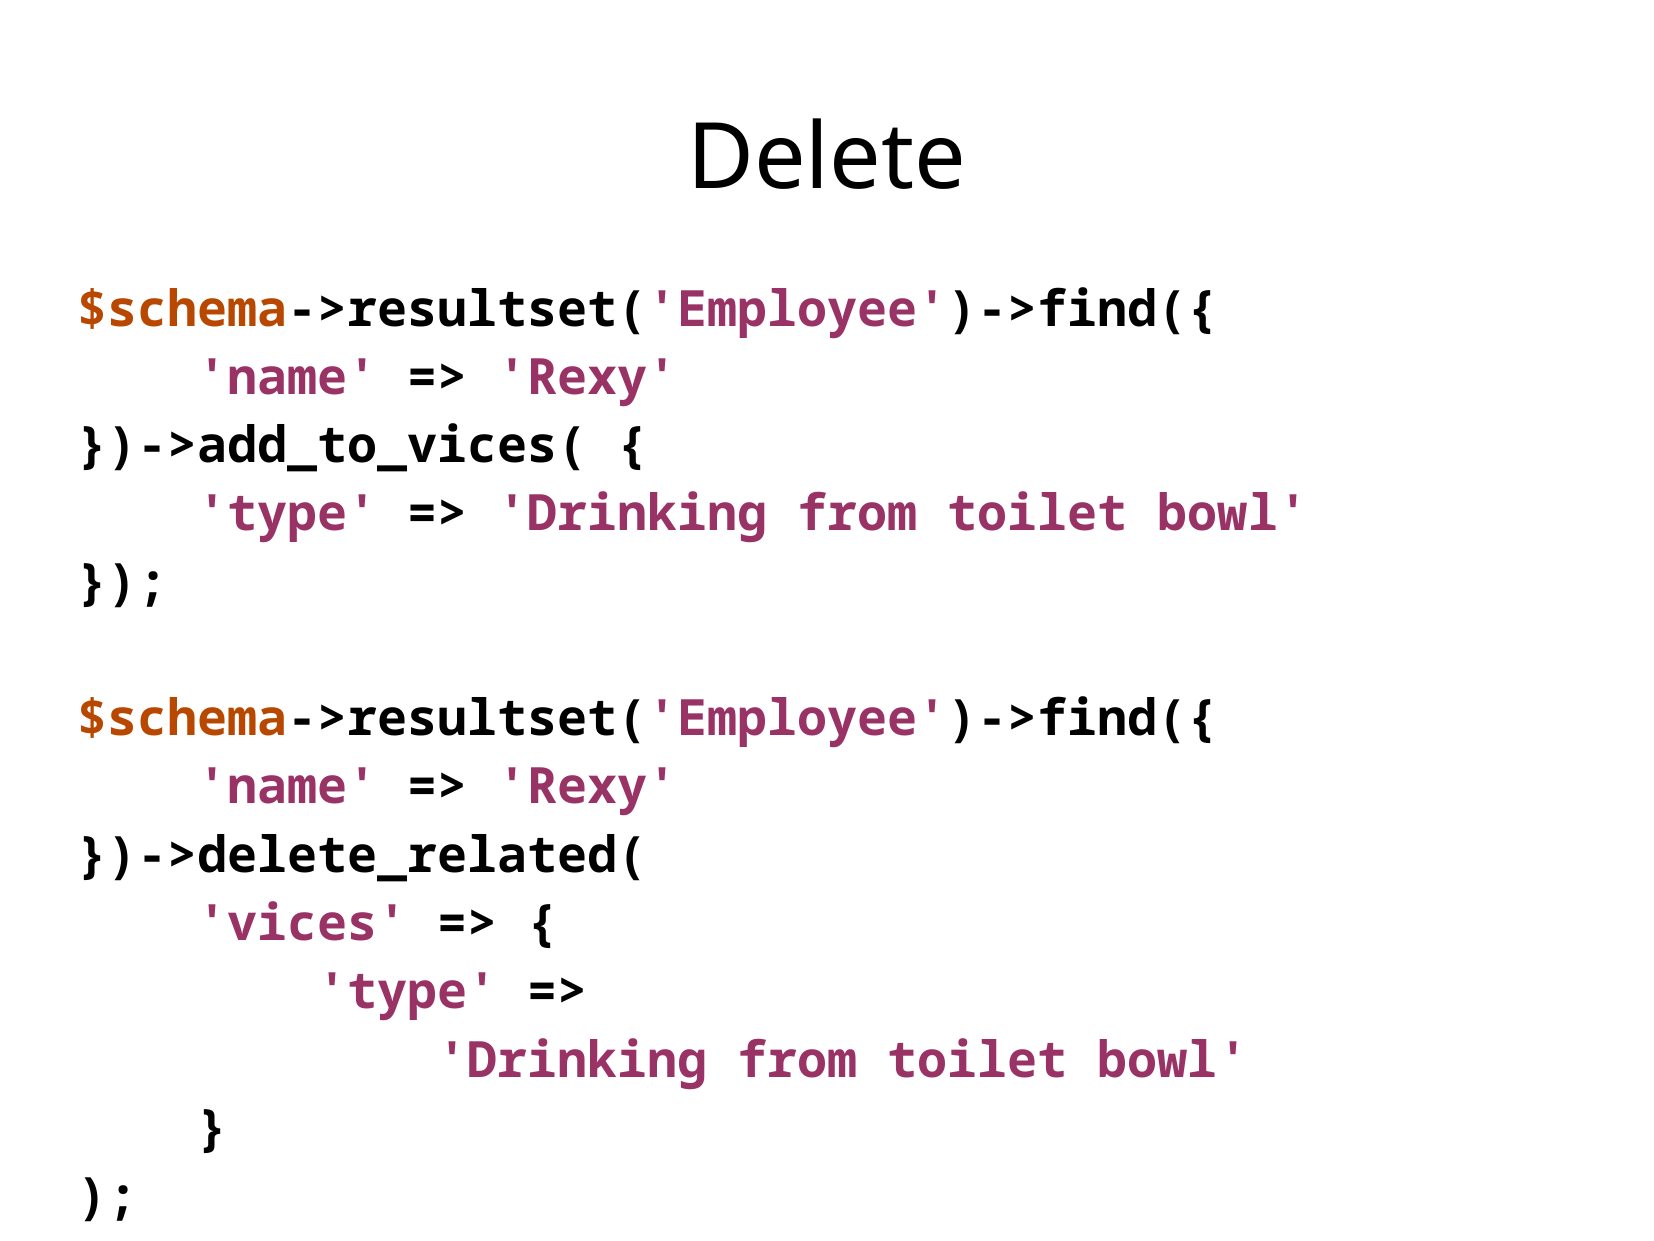

# Delete
$schema->resultset('Employee')->find({
 'name' => 'Rexy'
})->add_to_vices( {
 'type' => 'Drinking from toilet bowl'
});
$schema->resultset('Employee')->find({
 'name' => 'Rexy'
})->delete_related(
 'vices' => {
 'type' =>
 'Drinking from toilet bowl'
 }
);